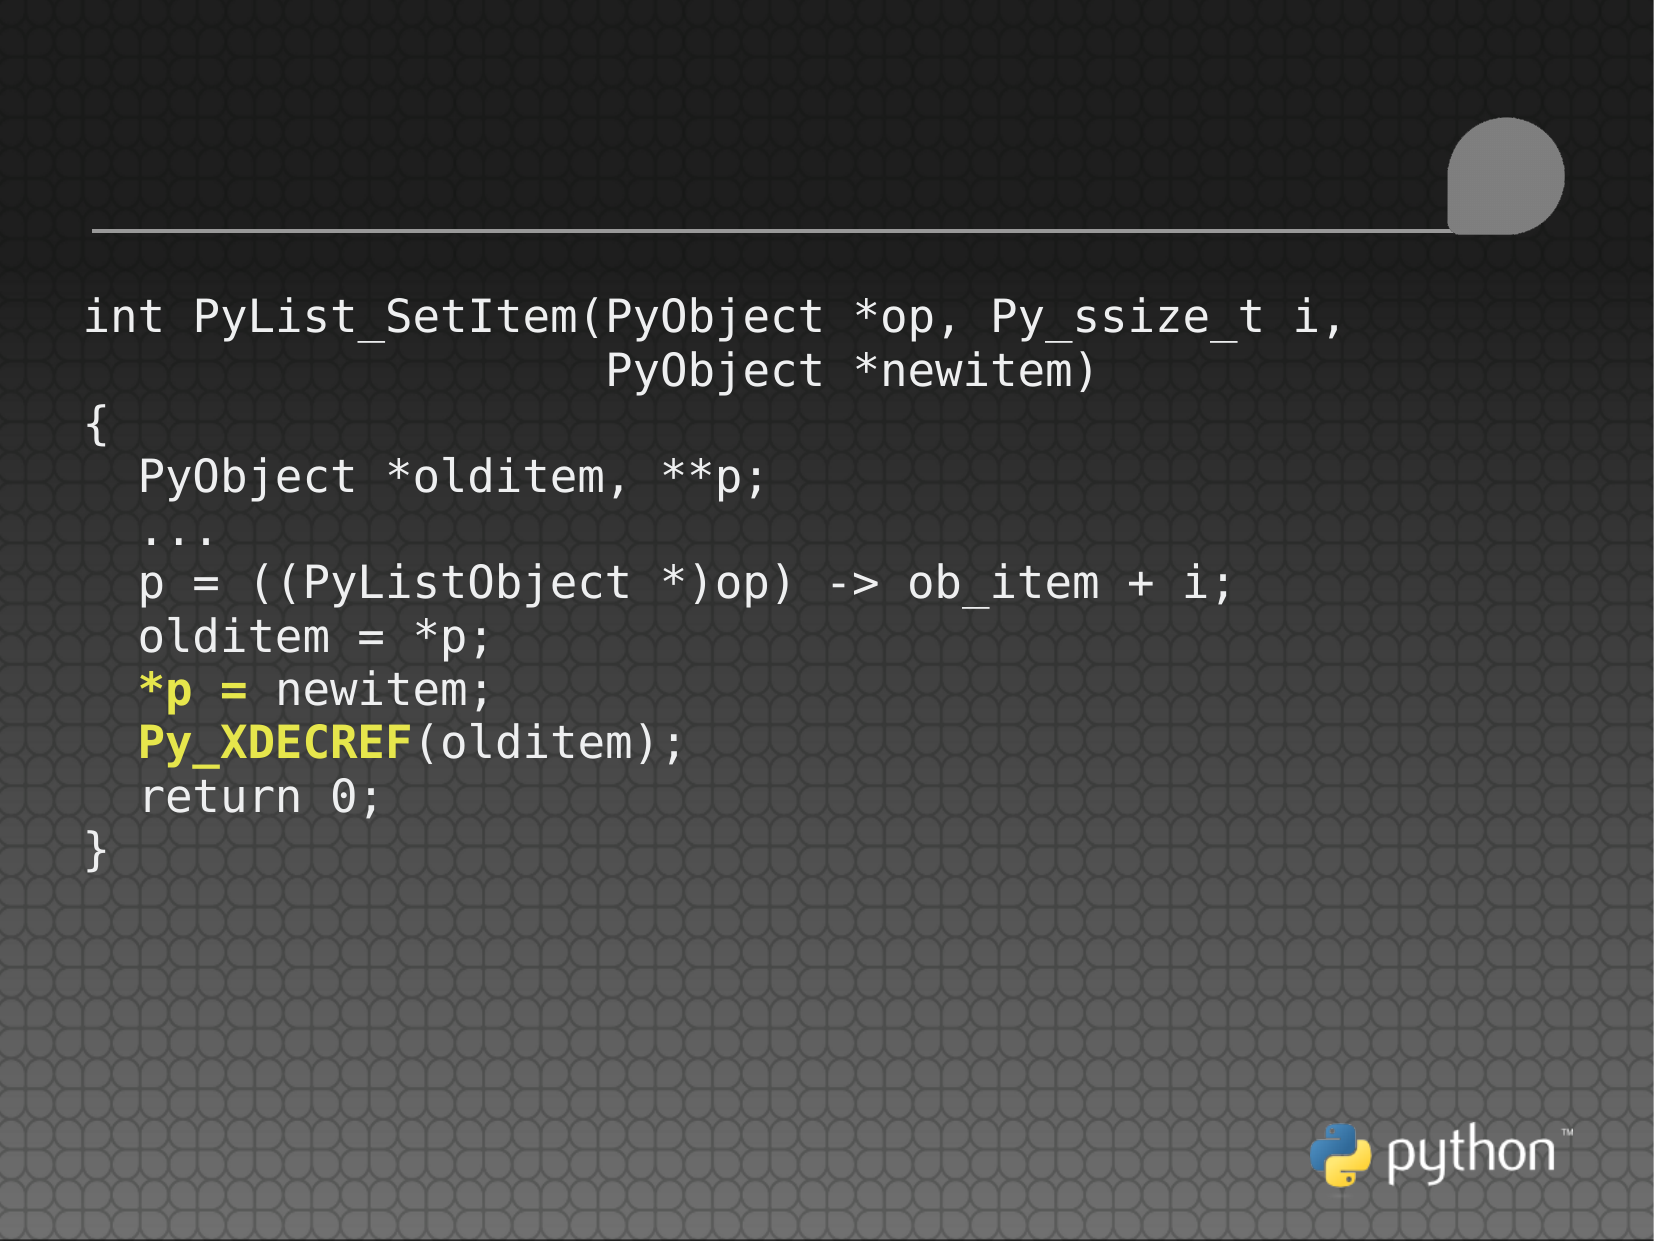

# int PyList_SetItem(PyObject *op, Py_ssize_t i,
 PyObject *newitem)
{
 PyObject *olditem, **p;
 ...
 p = ((PyListObject *)op) -> ob_item + i;
 olditem = *p;
 *p = newitem;
 Py_XDECREF(olditem);
 return 0;
}